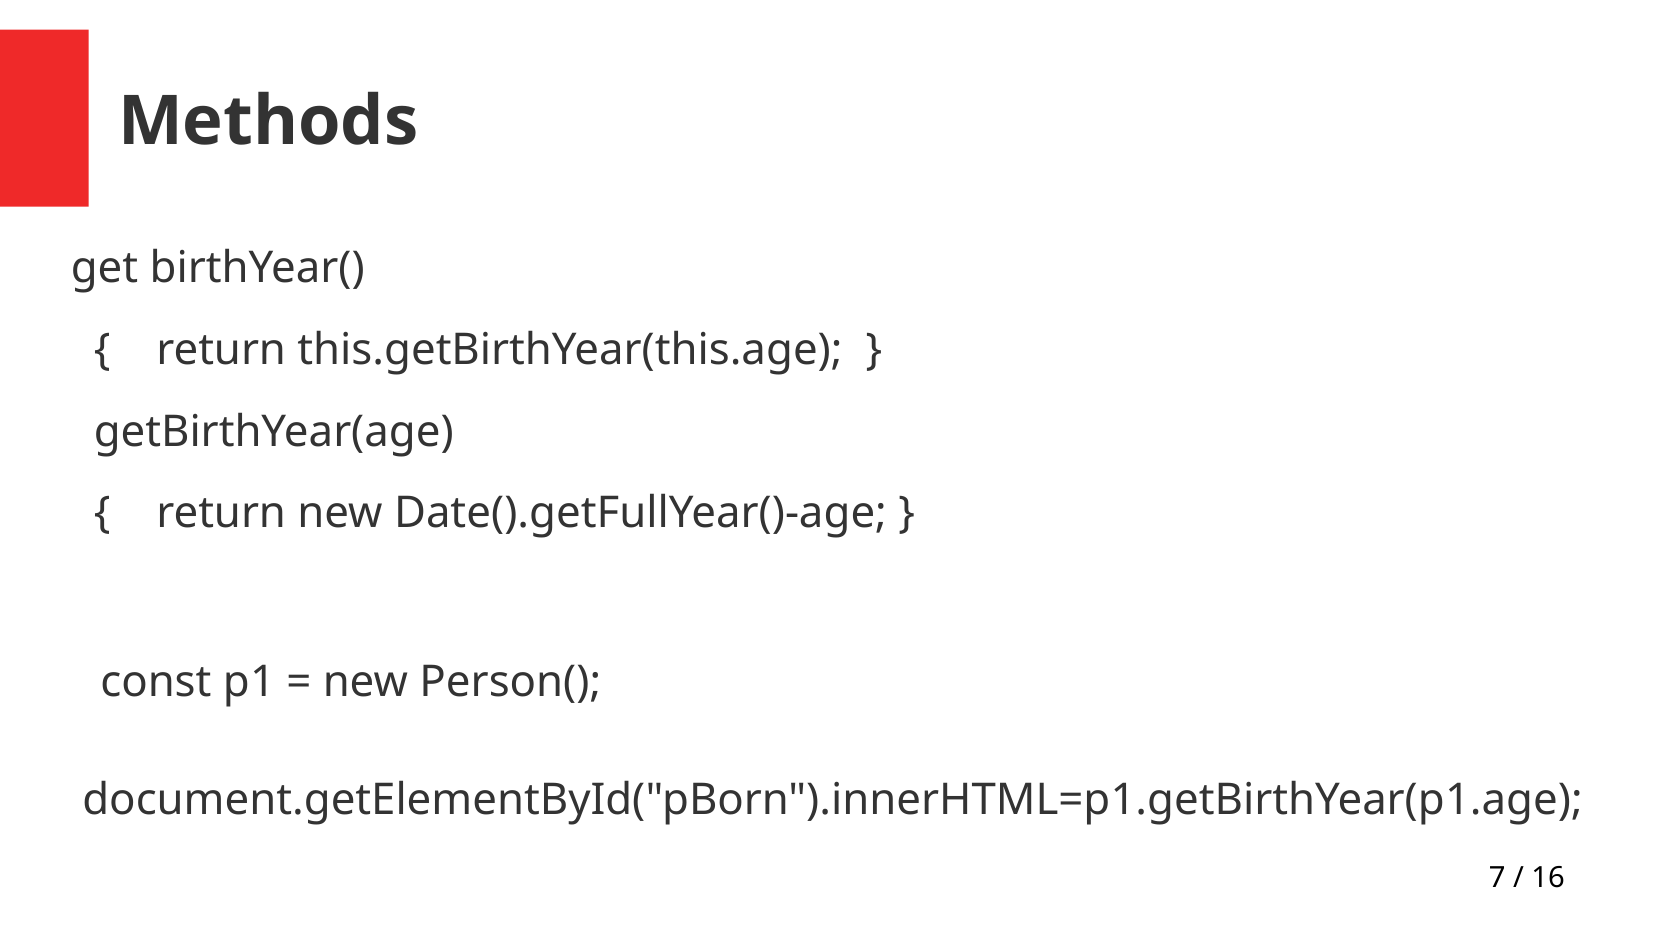

# Methods
get birthYear()
 { return this.getBirthYear(this.age); }
 getBirthYear(age)
 { return new Date().getFullYear()-age; }
const p1 = new Person();
 document.getElementById("pBorn").innerHTML=p1.getBirthYear(p1.age);
7